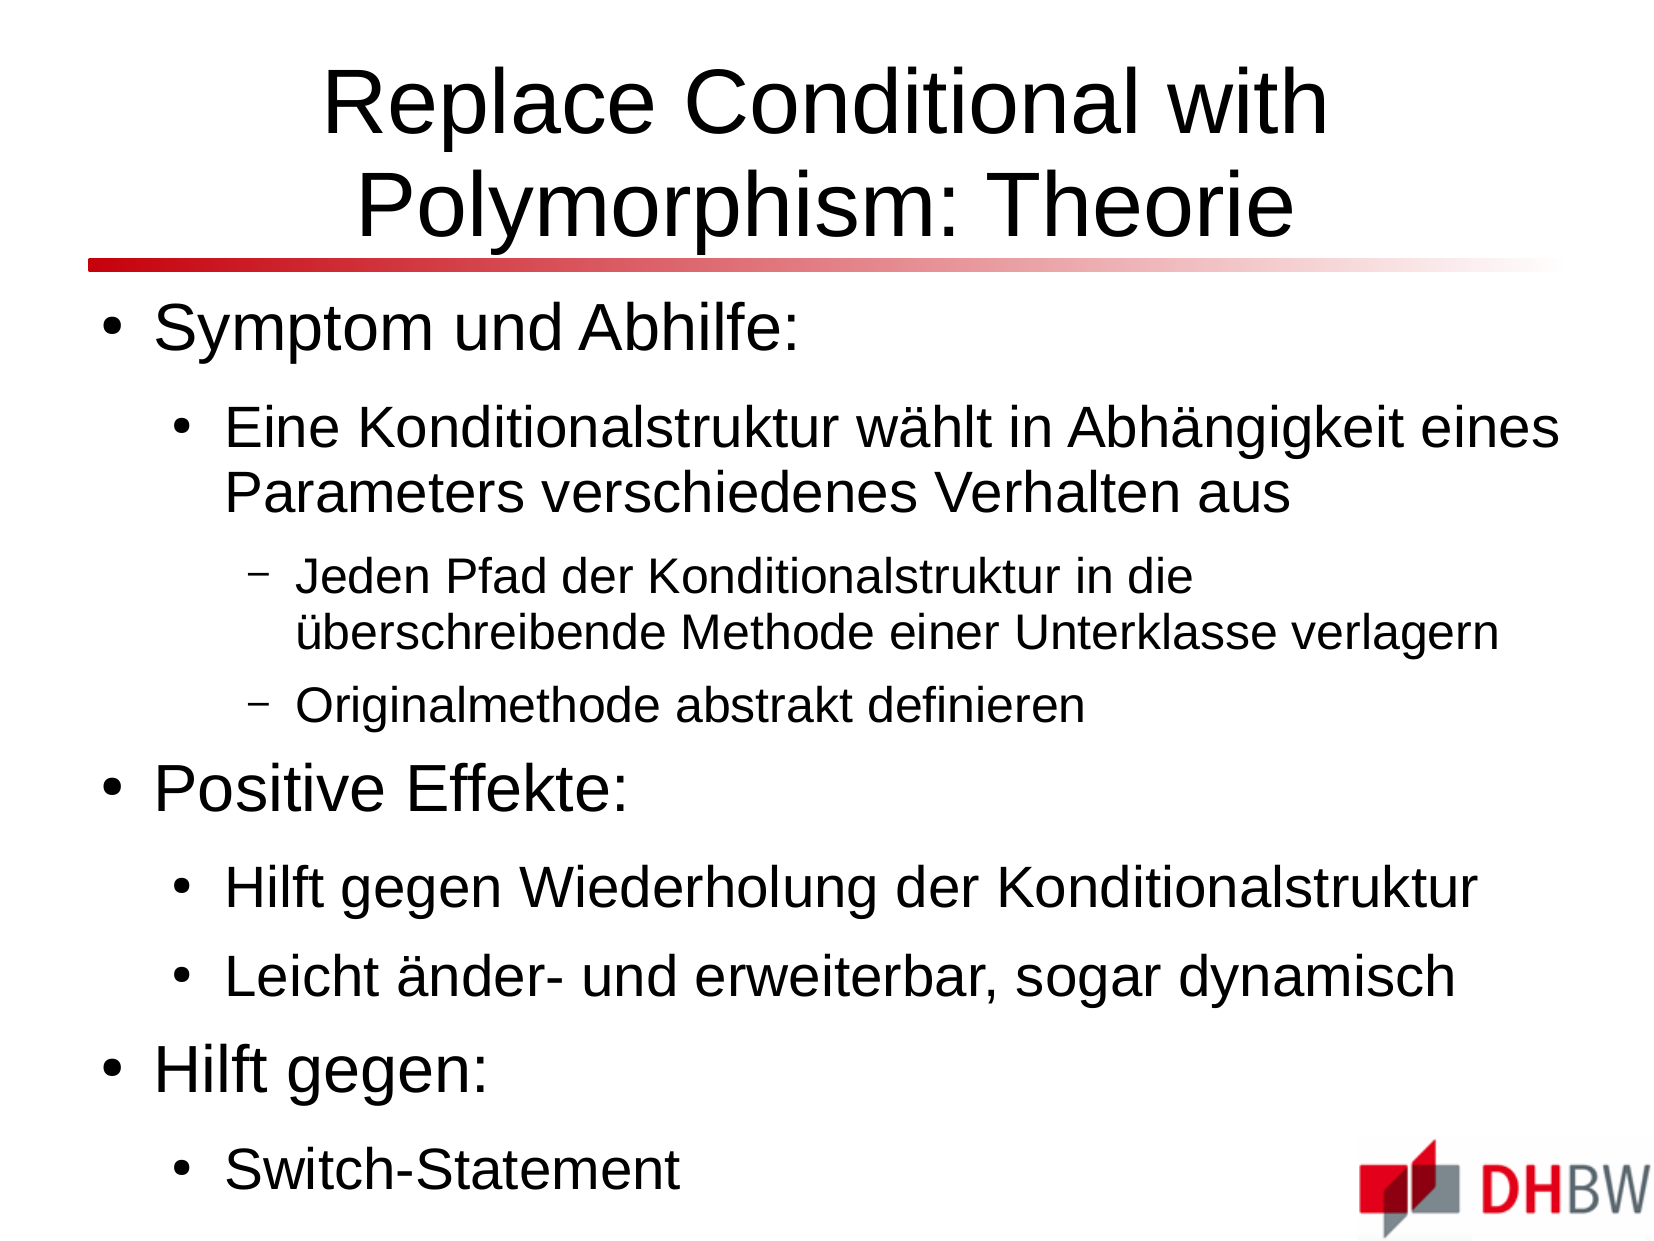

# Replace Conditional with Polymorphism: Theorie
Symptom und Abhilfe:
Eine Konditionalstruktur wählt in Abhängigkeit eines Parameters verschiedenes Verhalten aus
Jeden Pfad der Konditionalstruktur in die überschreibende Methode einer Unterklasse verlagern
Originalmethode abstrakt definieren
Positive Effekte:
Hilft gegen Wiederholung der Konditionalstruktur
Leicht änder- und erweiterbar, sogar dynamisch
Hilft gegen:
Switch-Statement